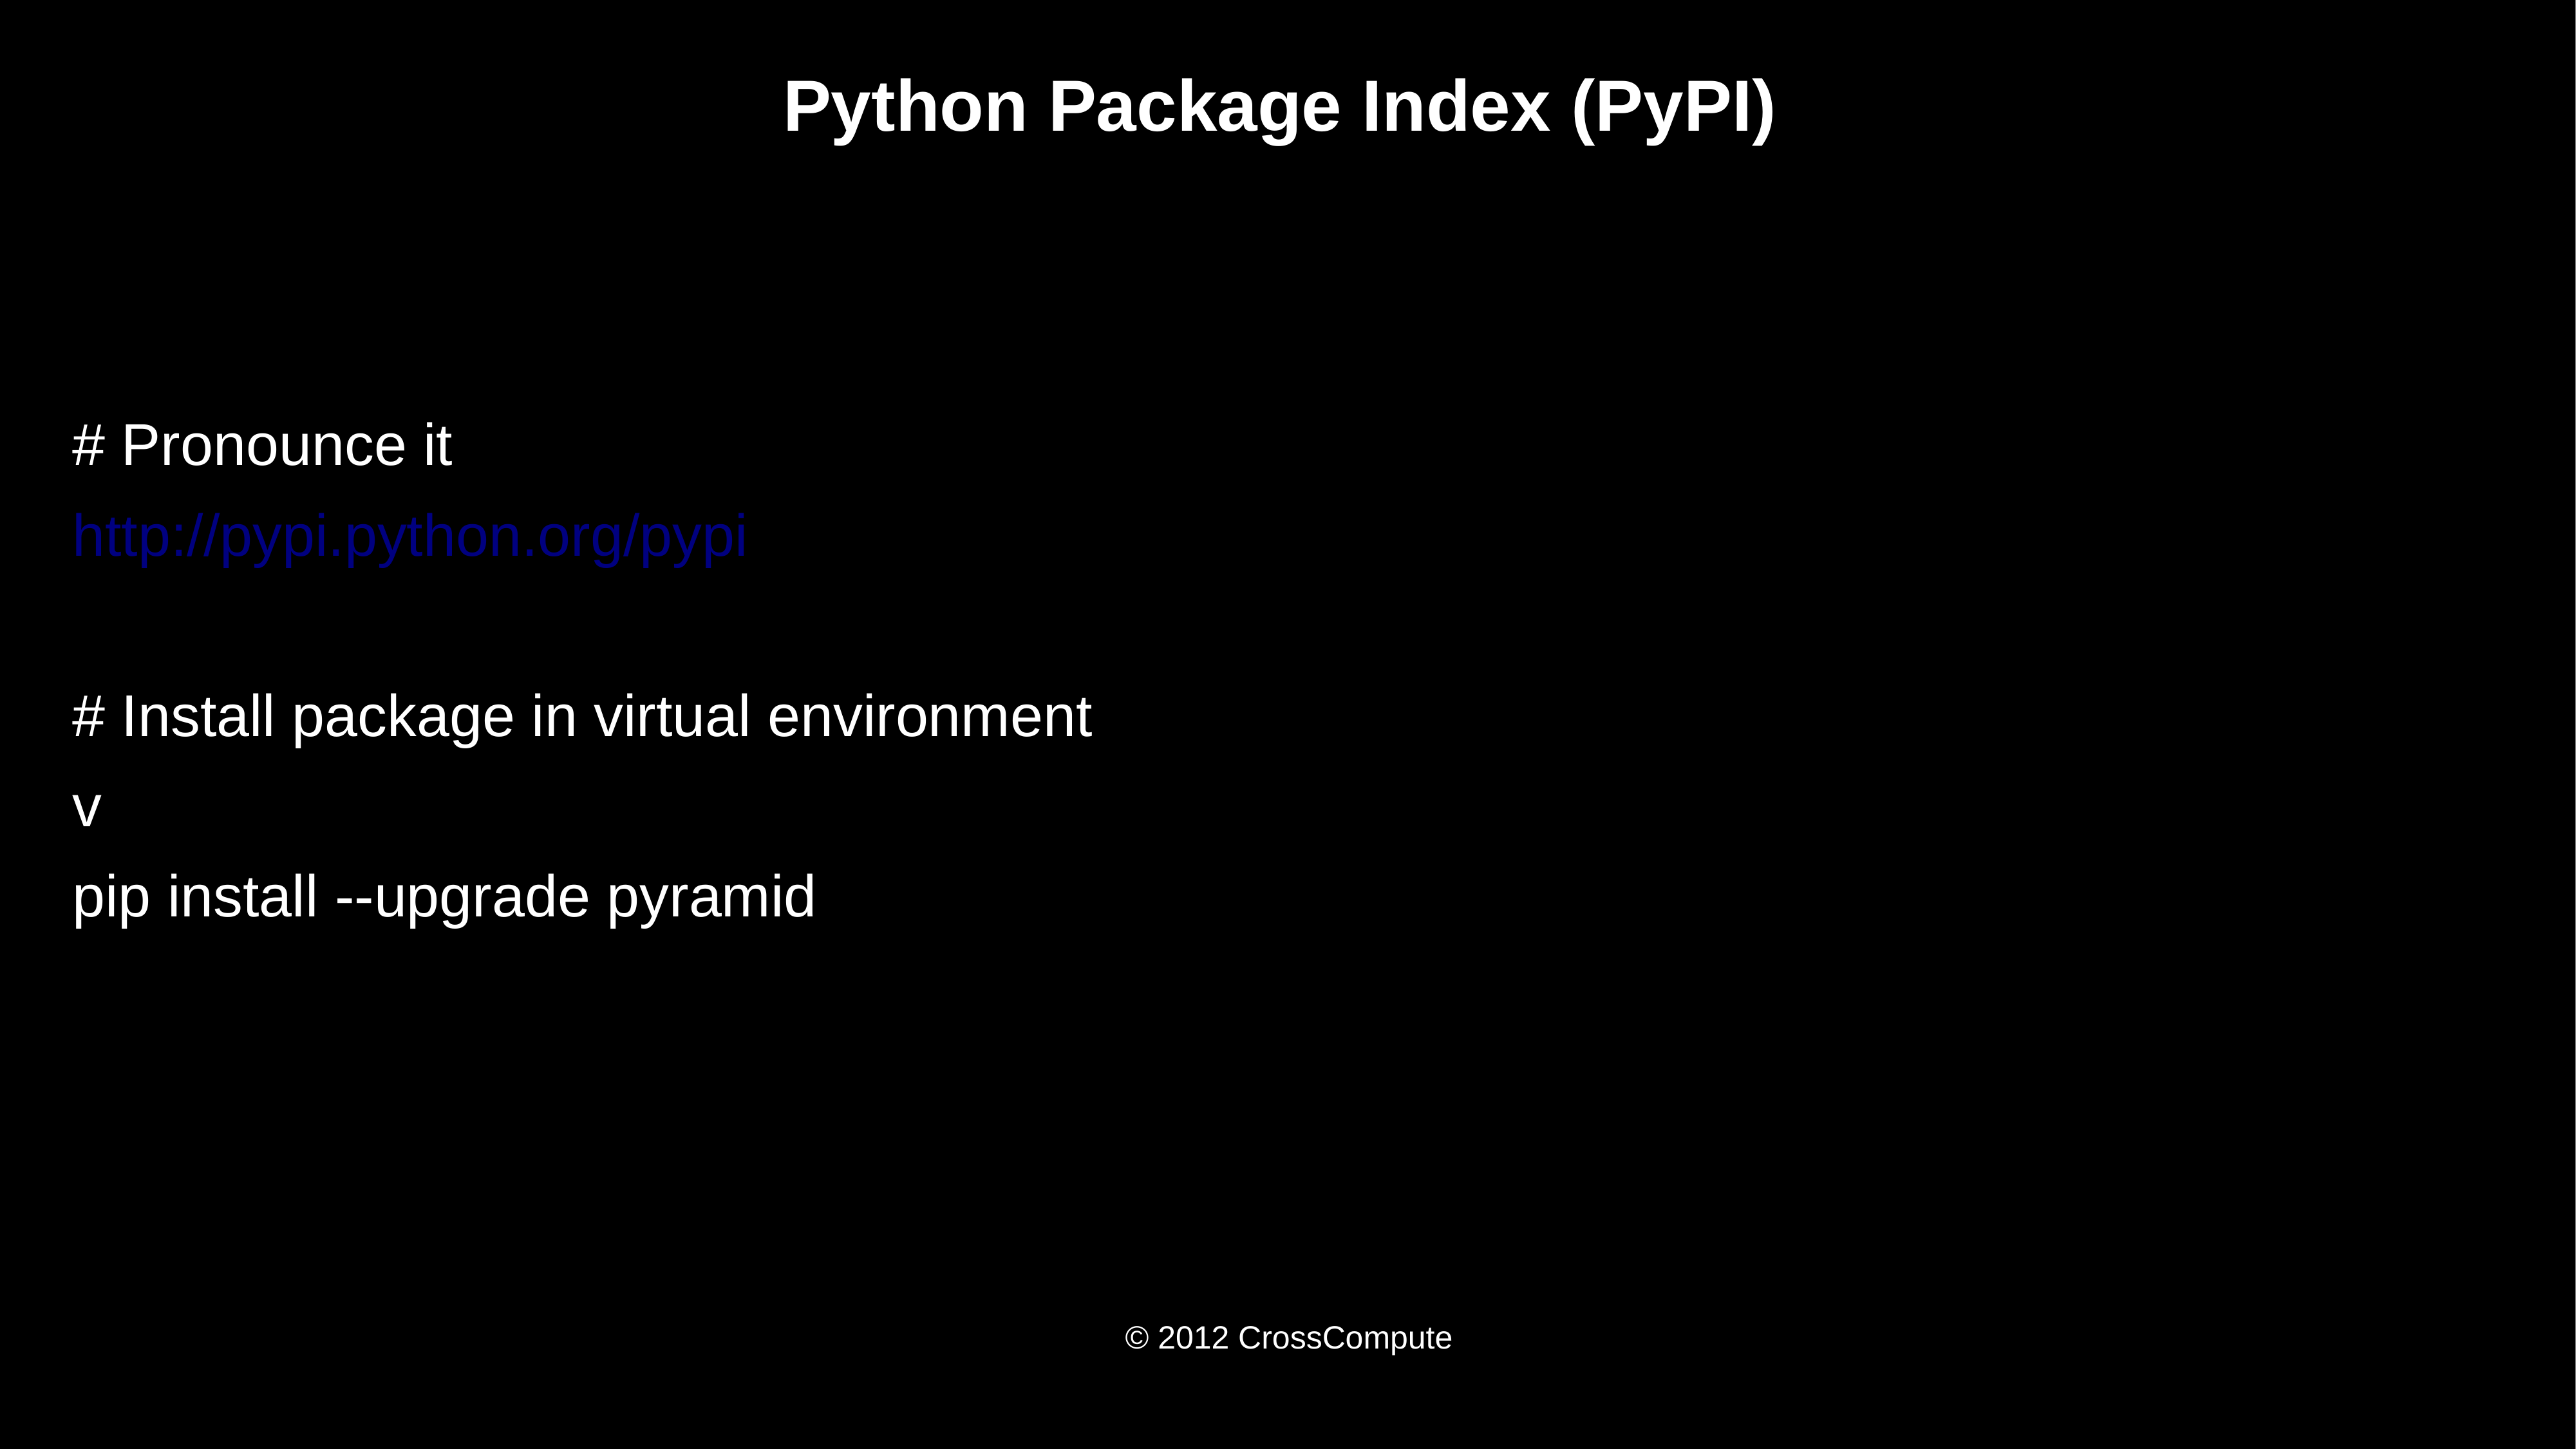

# Python Package Index (PyPI)
# Pronounce it
http://pypi.python.org/pypi
# Install package in virtual environment
v
pip install --upgrade pyramid
© 2012 CrossCompute